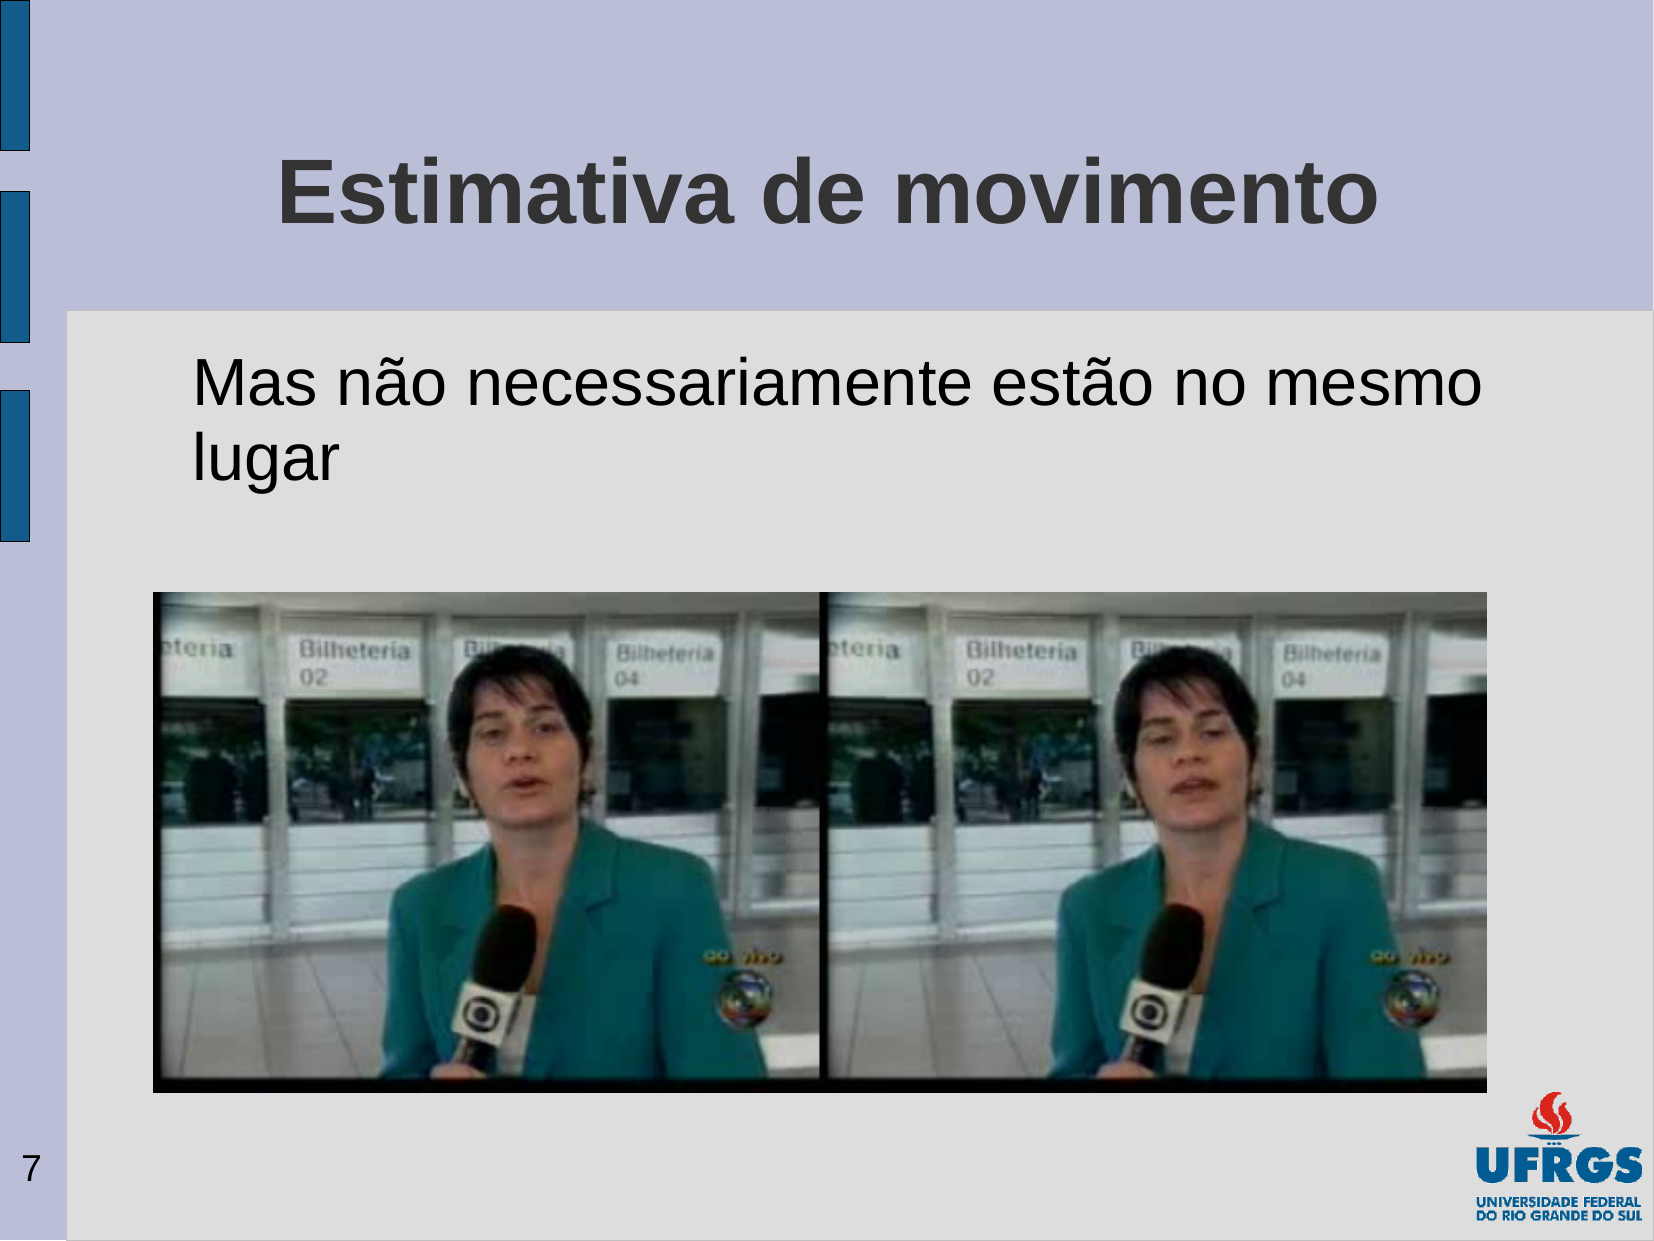

# Estimativa de movimento
Mas não necessariamente estão no mesmo lugar